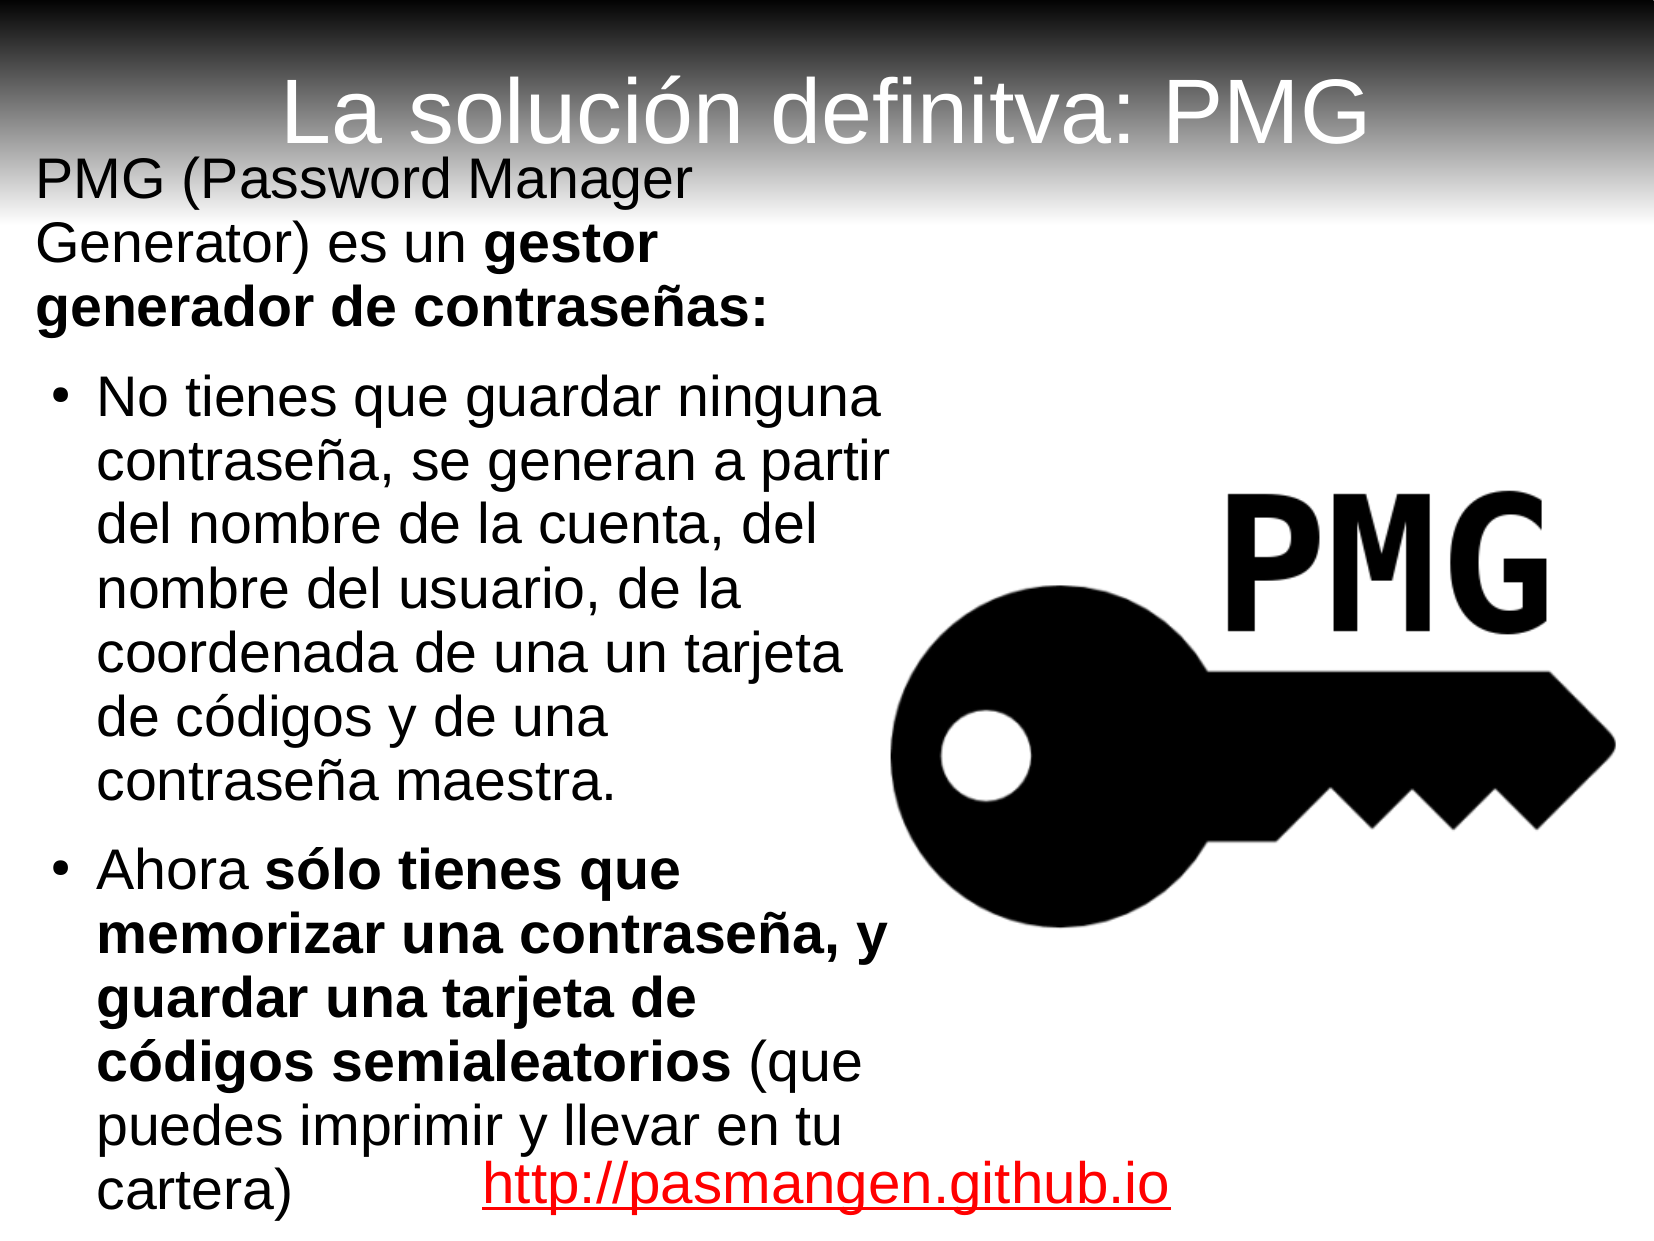

# La solución definitva: PMG
PMG (Password Manager Generator) es un gestor generador de contraseñas:
No tienes que guardar ninguna contraseña, se generan a partir del nombre de la cuenta, del nombre del usuario, de la coordenada de una un tarjeta de códigos y de una contraseña maestra.
Ahora sólo tienes que memorizar una contraseña, y guardar una tarjeta de códigos semialeatorios (que puedes imprimir y llevar en tu cartera)
http://pasmangen.github.io